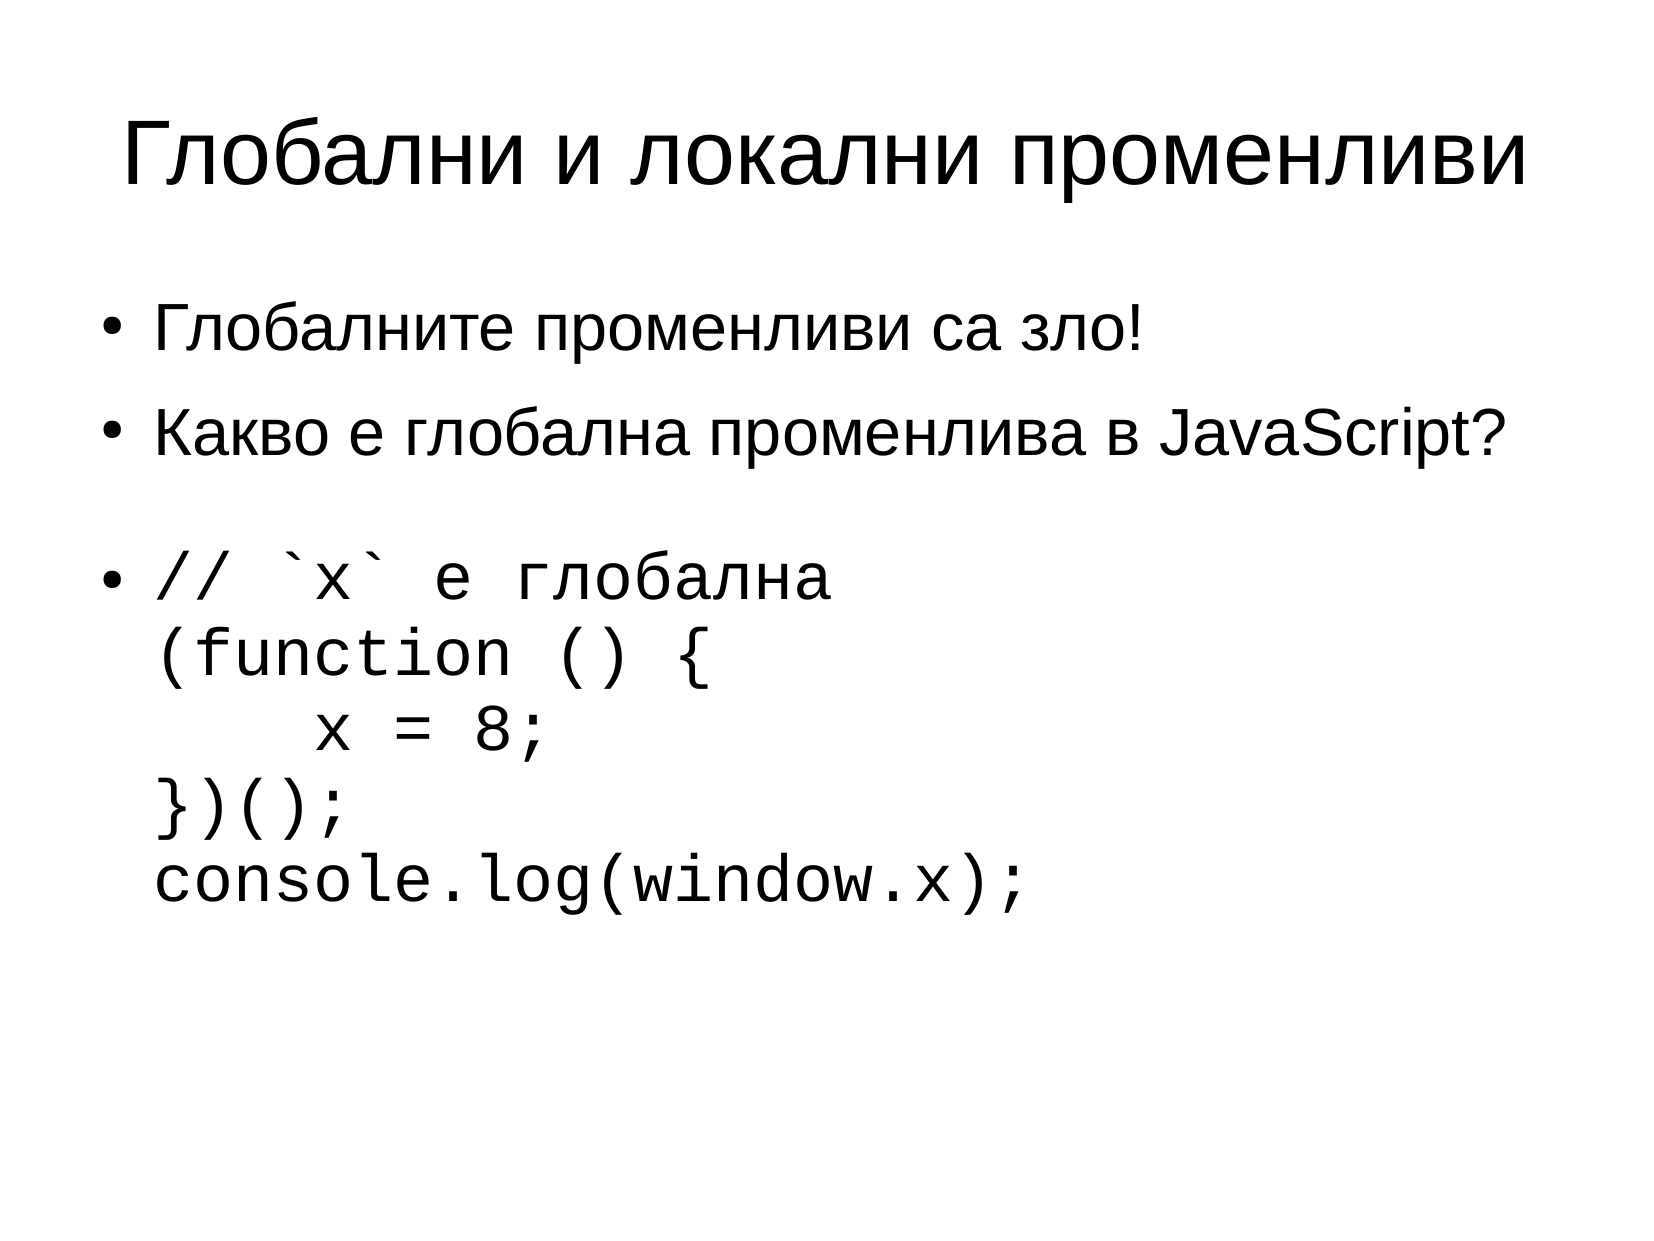

# Глобални и локални променливи
Глобалните променливи са зло!
Какво е глобална променлива в JavaScript?
// `x` е глобална
(function () {
 x = 8;
})();
console.log(window.x);